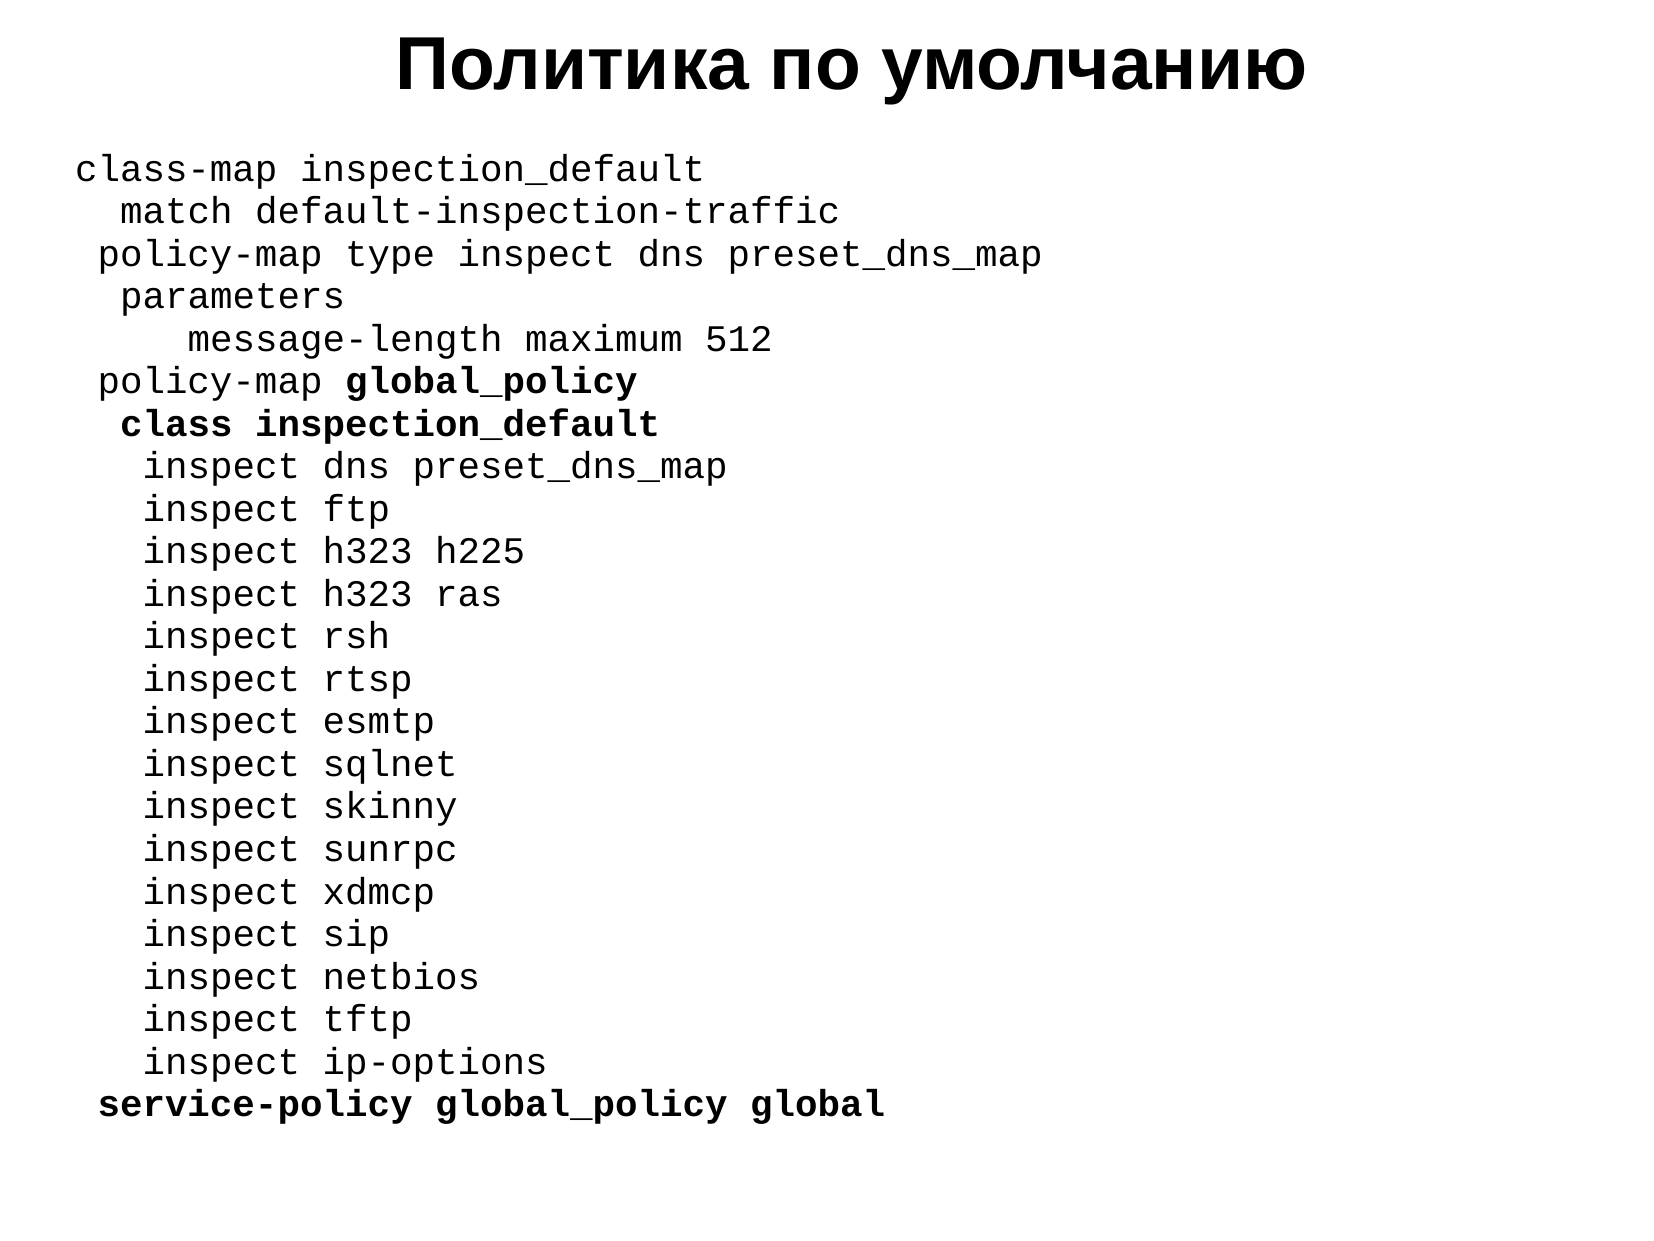

Политика по умолчанию
# class-map inspection_default
 match default-inspection-traffic
 policy-map type inspect dns preset_dns_map
 parameters
 message-length maximum 512
 policy-map global_policy
 class inspection_default
 inspect dns preset_dns_map
 inspect ftp
 inspect h323 h225
 inspect h323 ras
 inspect rsh
 inspect rtsp
 inspect esmtp
 inspect sqlnet
 inspect skinny
 inspect sunrpc
 inspect xdmcp
 inspect sip
 inspect netbios
 inspect tftp
 inspect ip-options
 service-policy global_policy global